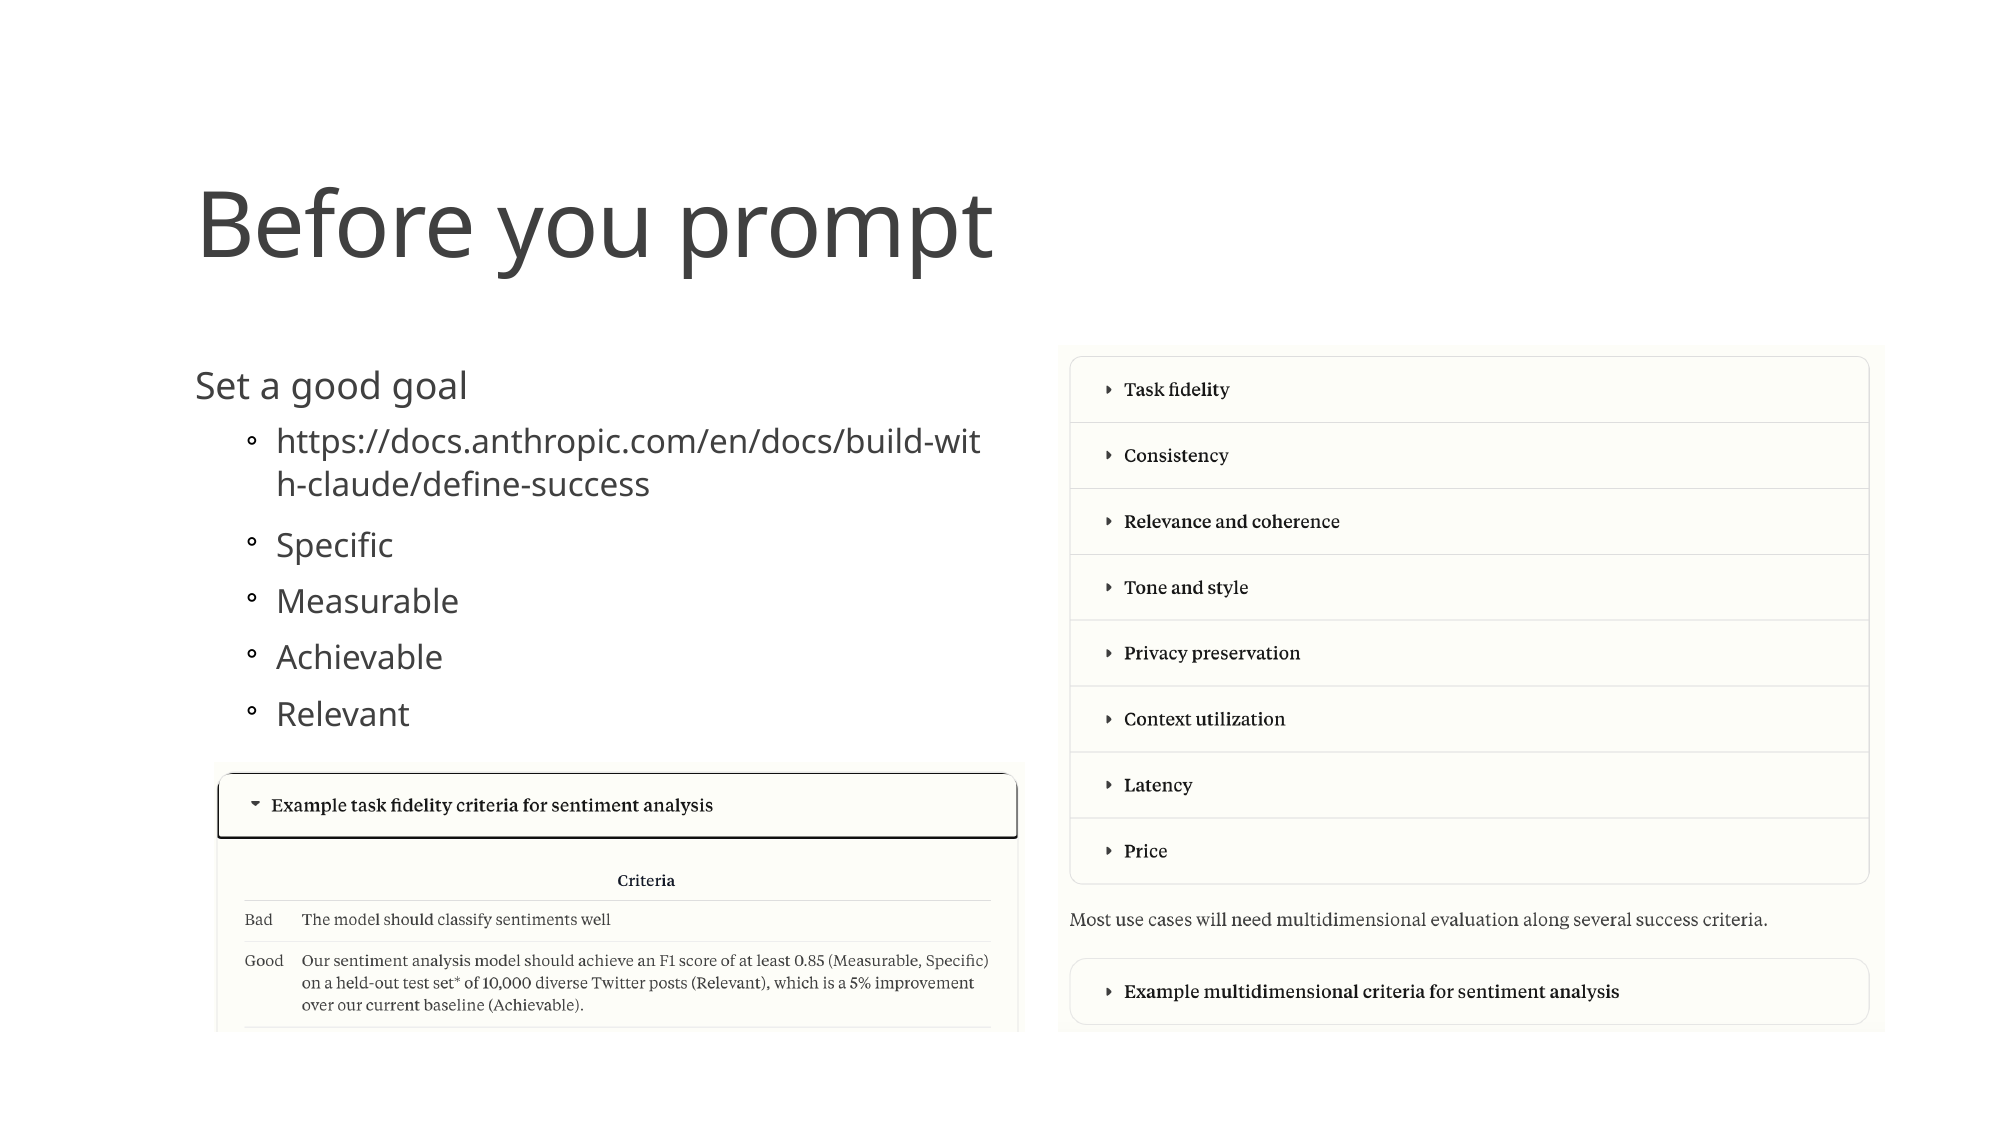

# Before you prompt
Set a good goal
https://docs.anthropic.com/en/docs/build-with-claude/define-success
Specific
Measurable
Achievable
Relevant